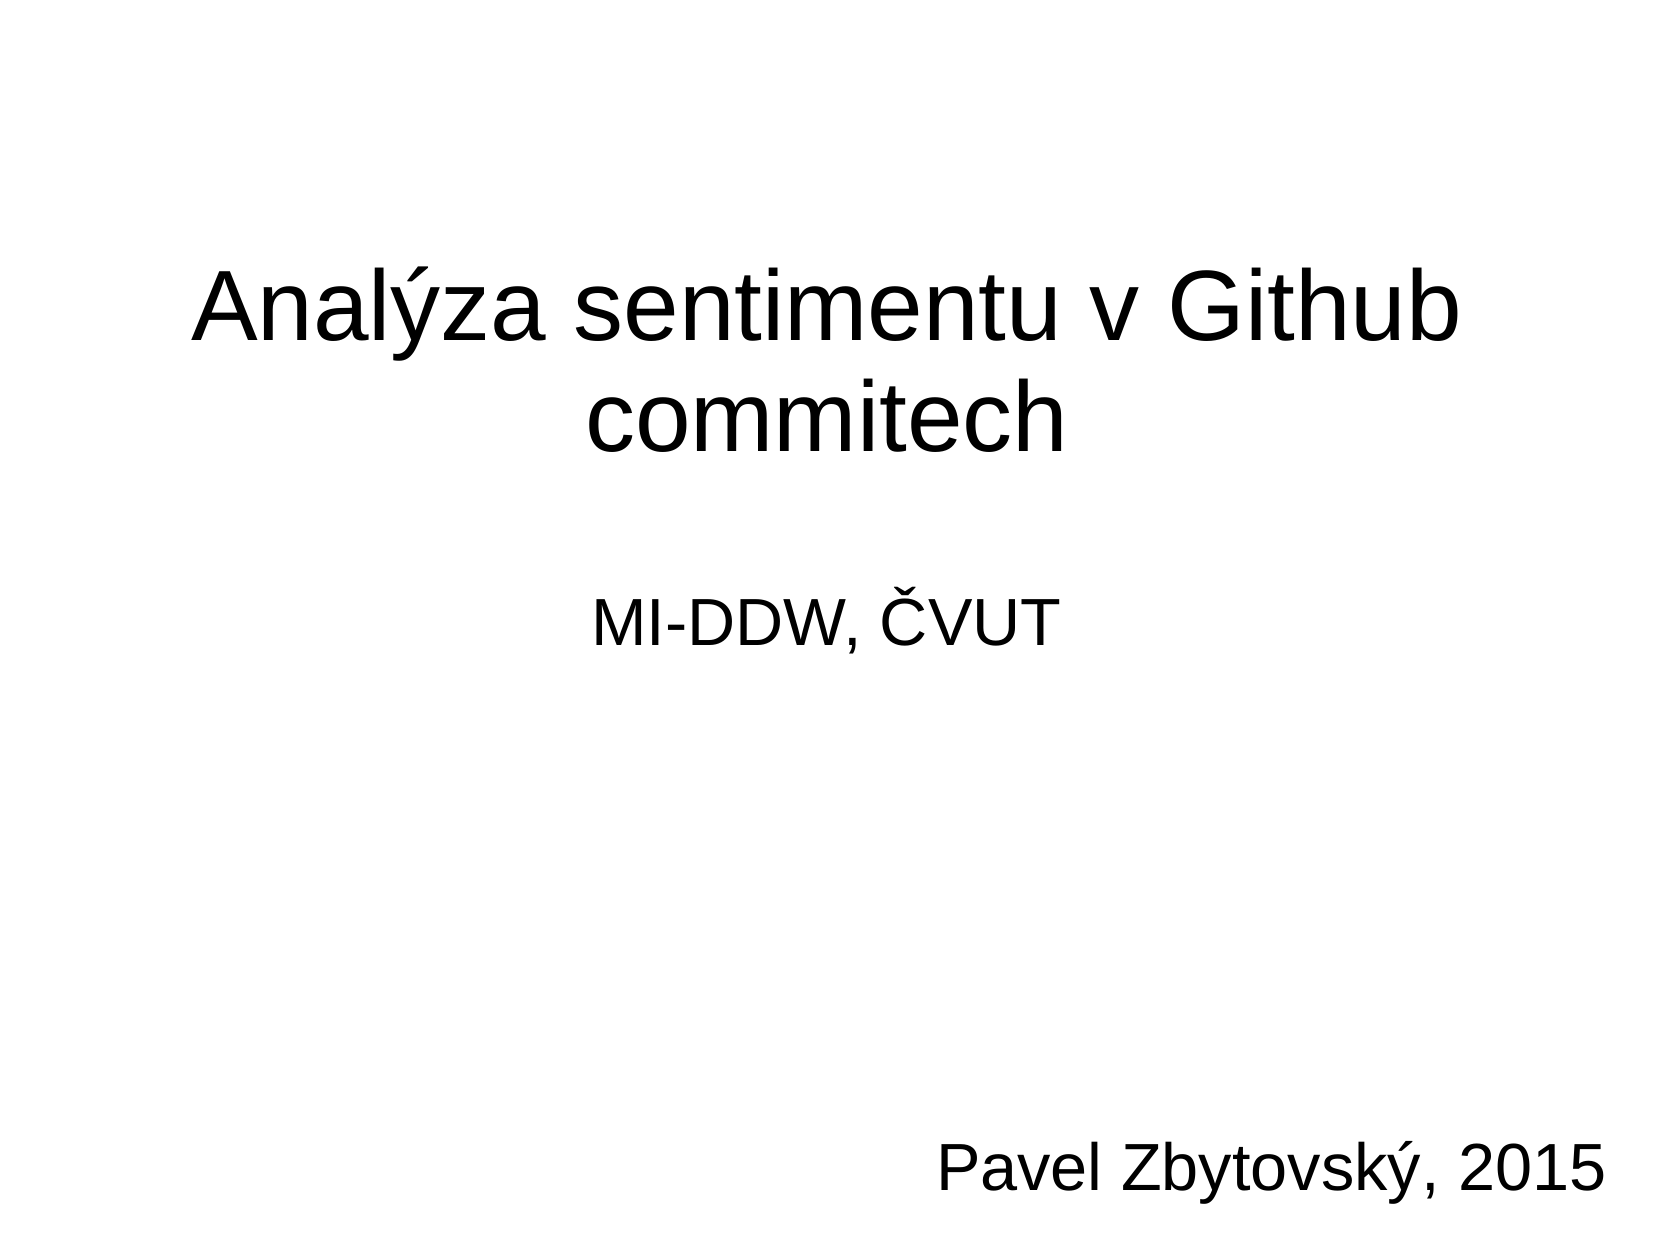

# Analýza sentimentu v Github commitech
MI-DDW, ČVUT
Pavel Zbytovský, 2015